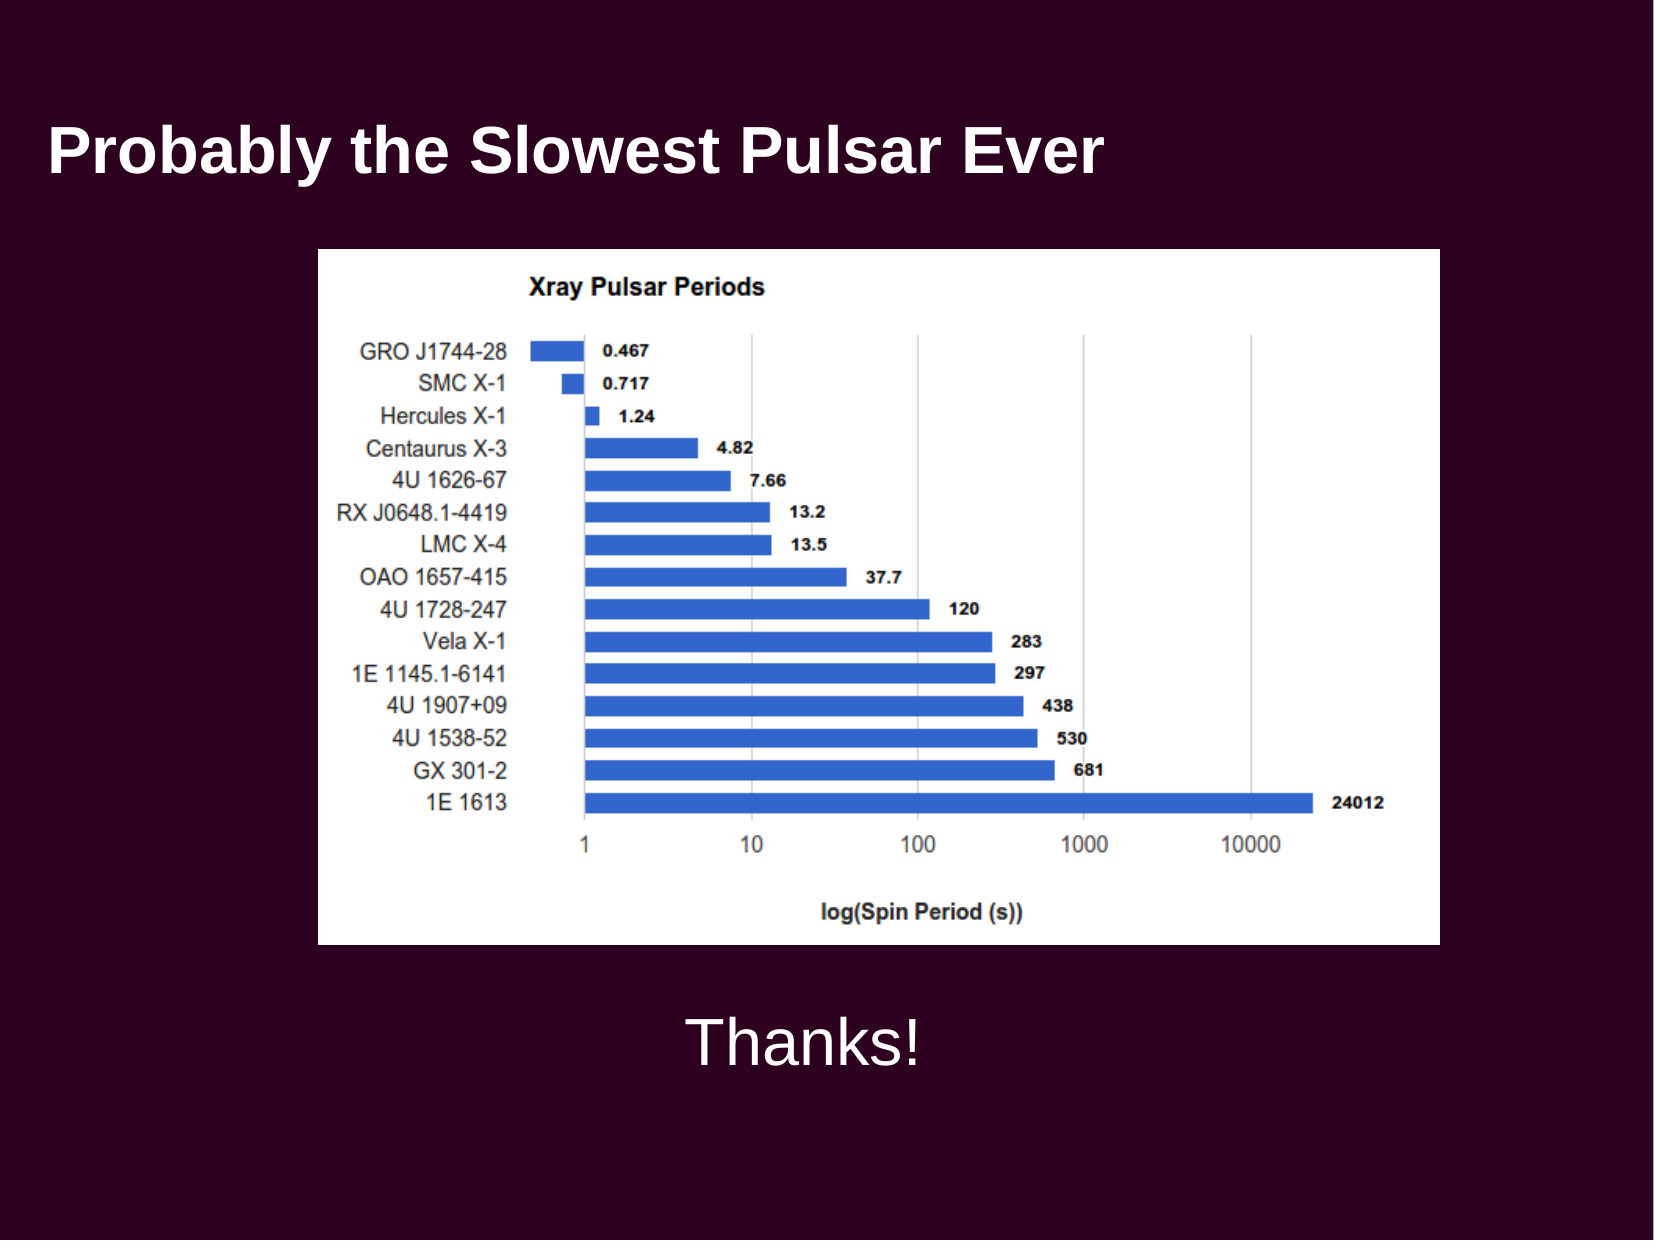

# Probably the Slowest Pulsar Ever
Thanks!